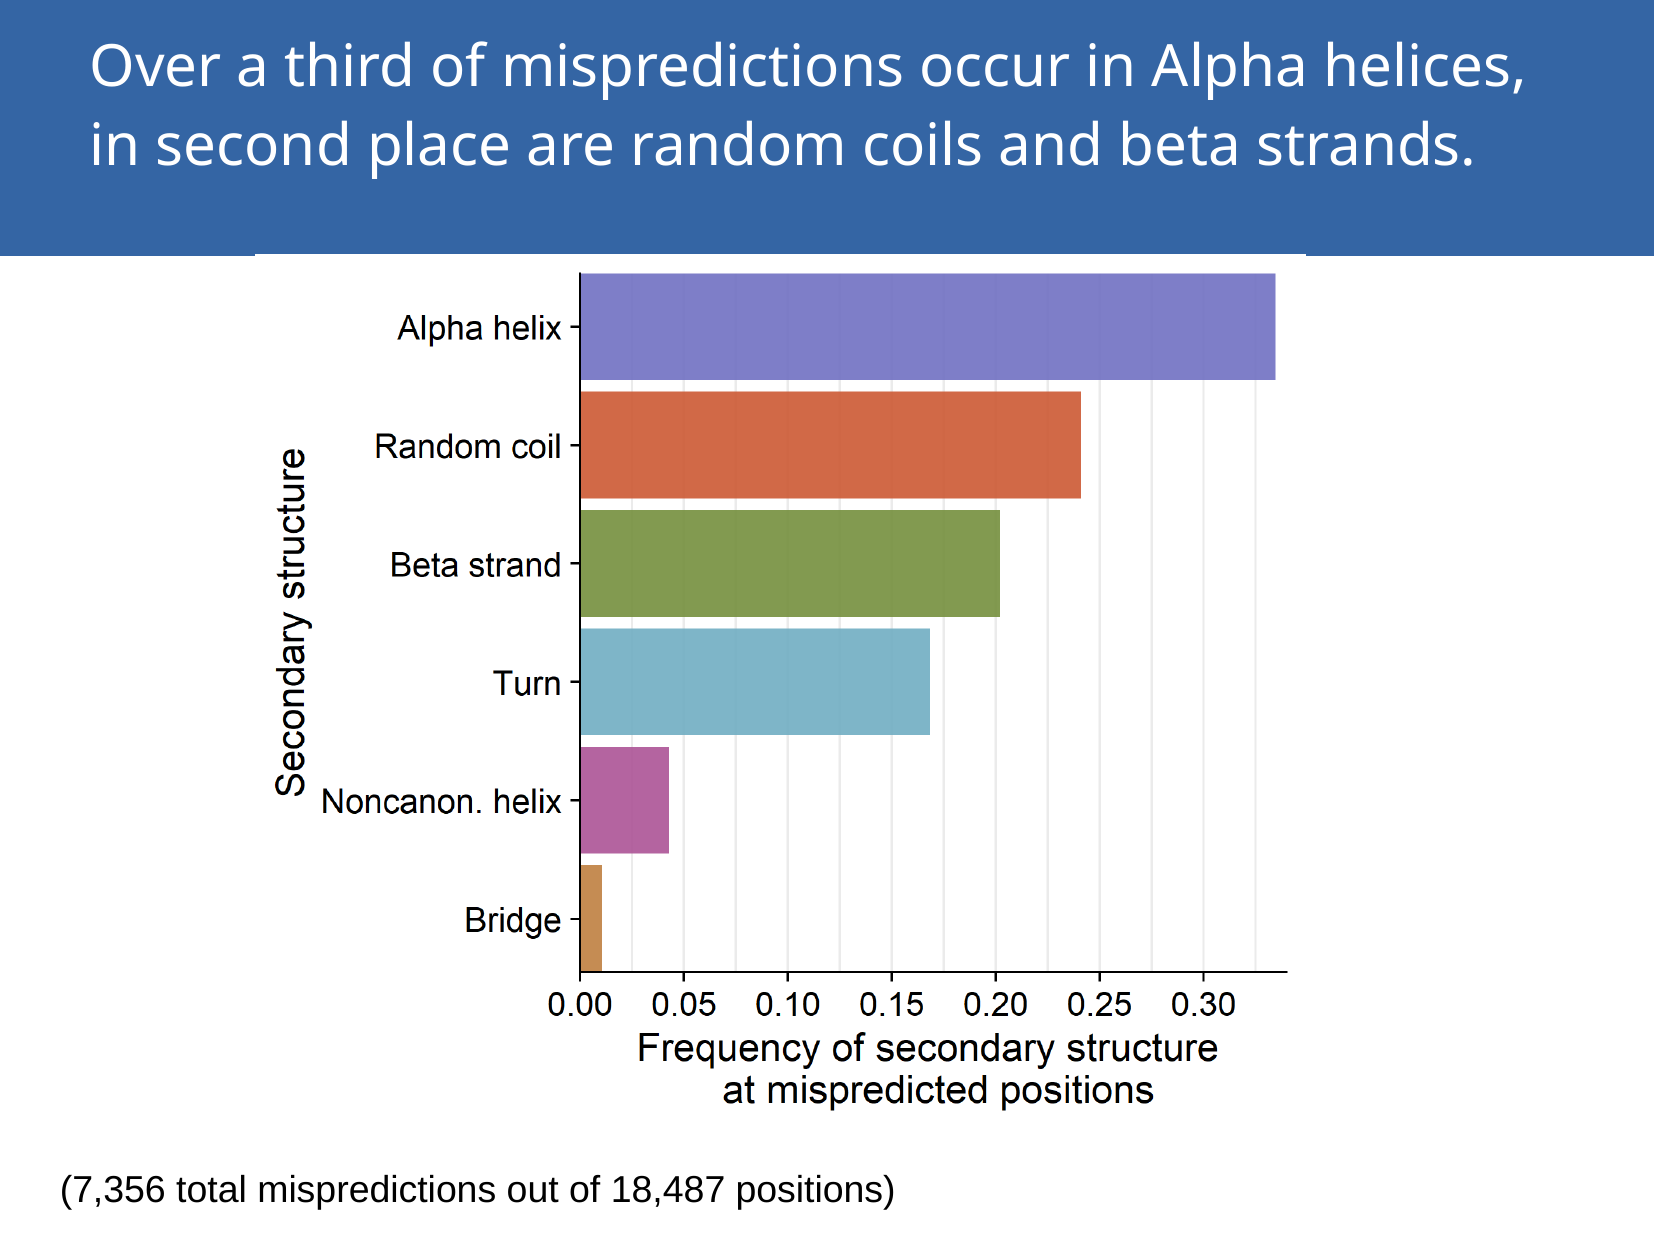

Over a third of mispredictions occur in Alpha helices, in second place are random coils and beta strands.
(7,356 total mispredictions out of 18,487 positions)